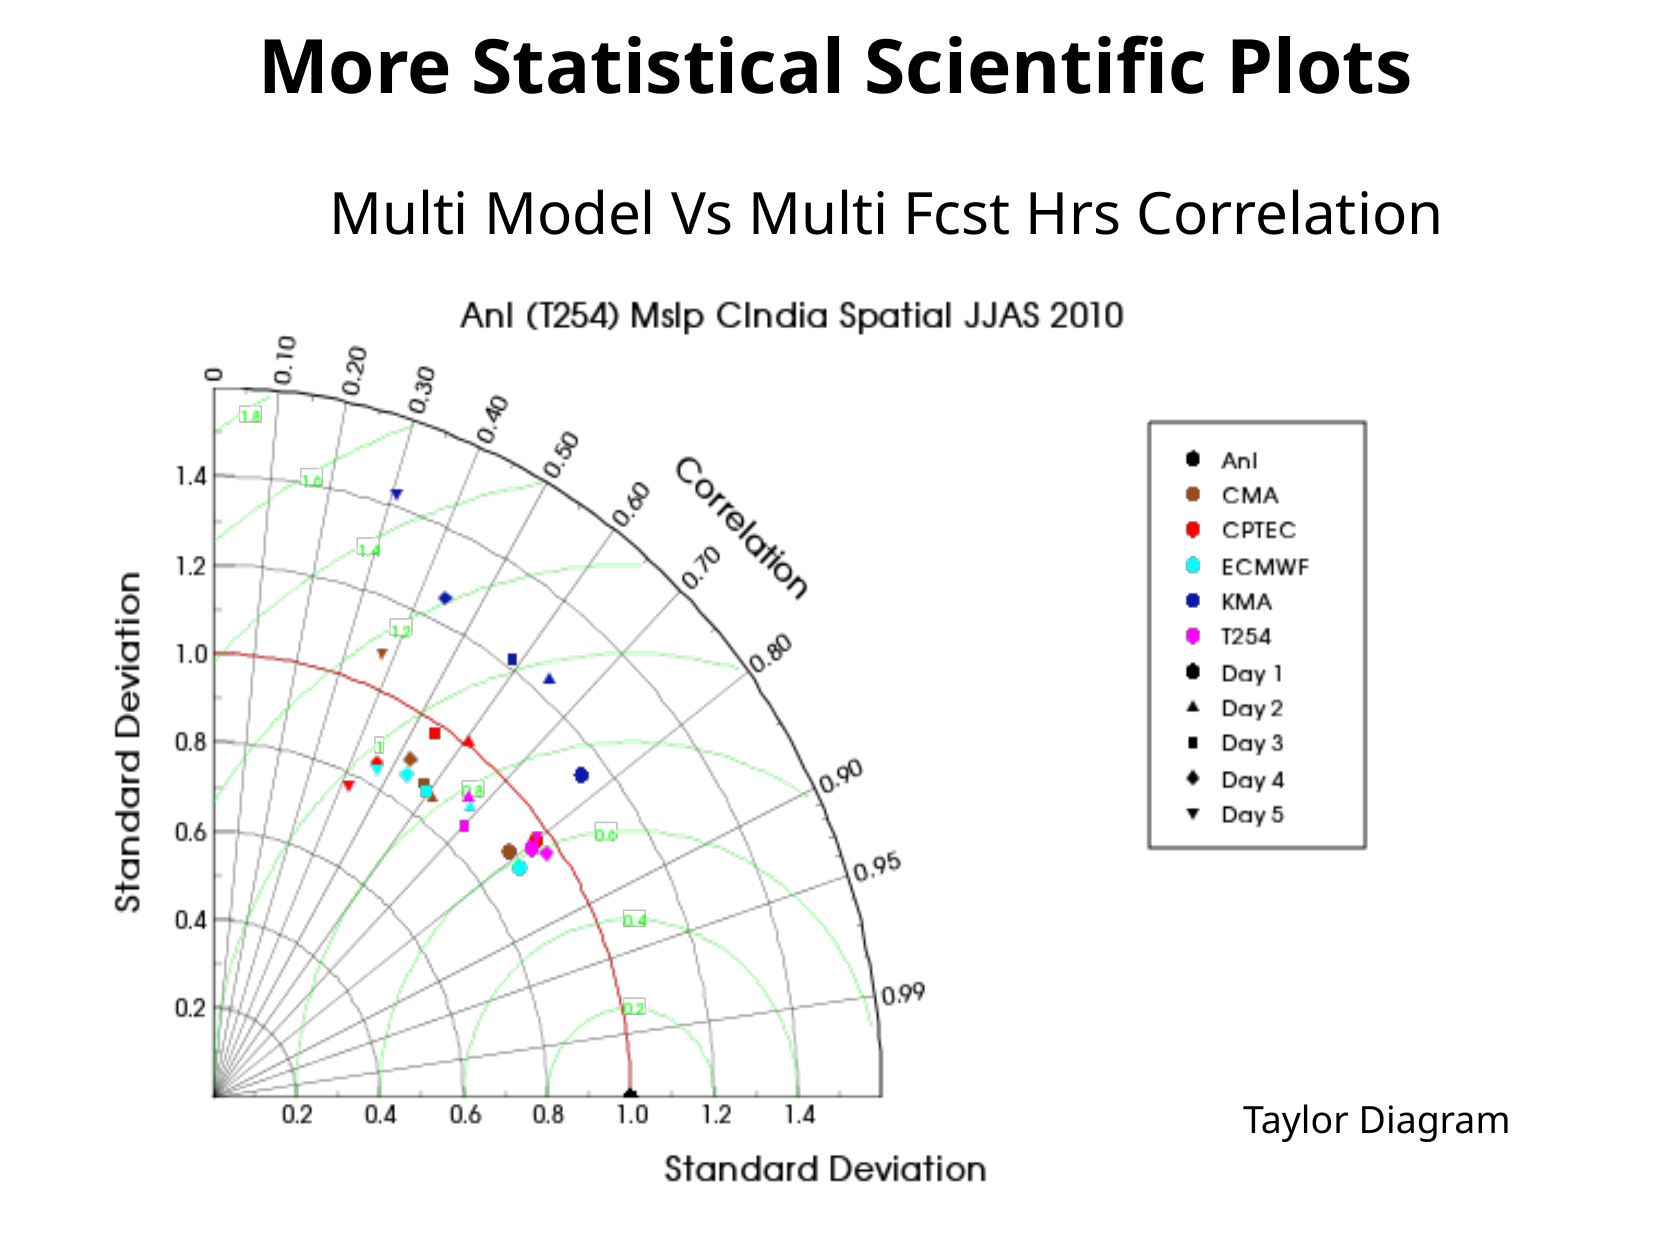

More Statistical Scientific Plots
Multi Model Vs Multi Fcst Hrs Correlation
Taylor Diagram